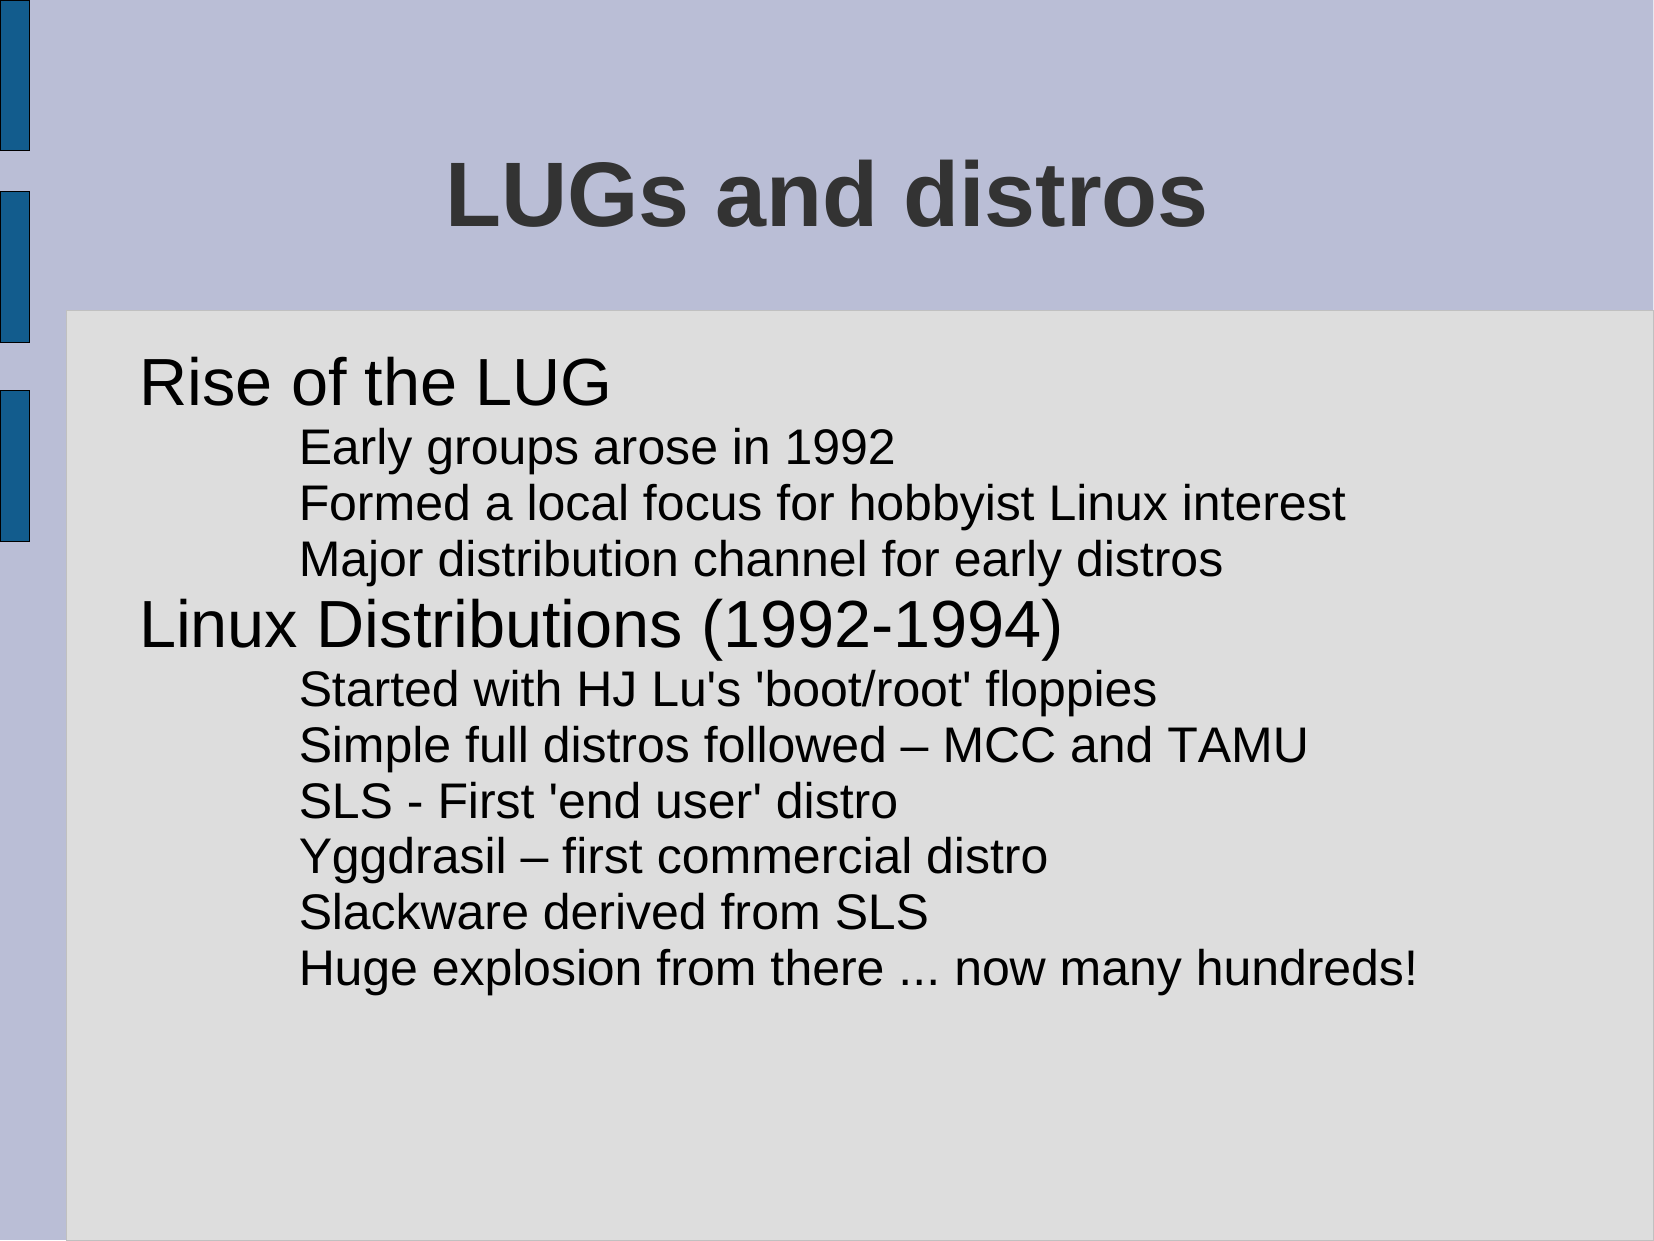

# LUGs and distros
Rise of the LUG
Early groups arose in 1992
Formed a local focus for hobbyist Linux interest
Major distribution channel for early distros
Linux Distributions (1992-1994)
Started with HJ Lu's 'boot/root' floppies
Simple full distros followed – MCC and TAMU
SLS - First 'end user' distro
Yggdrasil – first commercial distro
Slackware derived from SLS
Huge explosion from there ... now many hundreds!